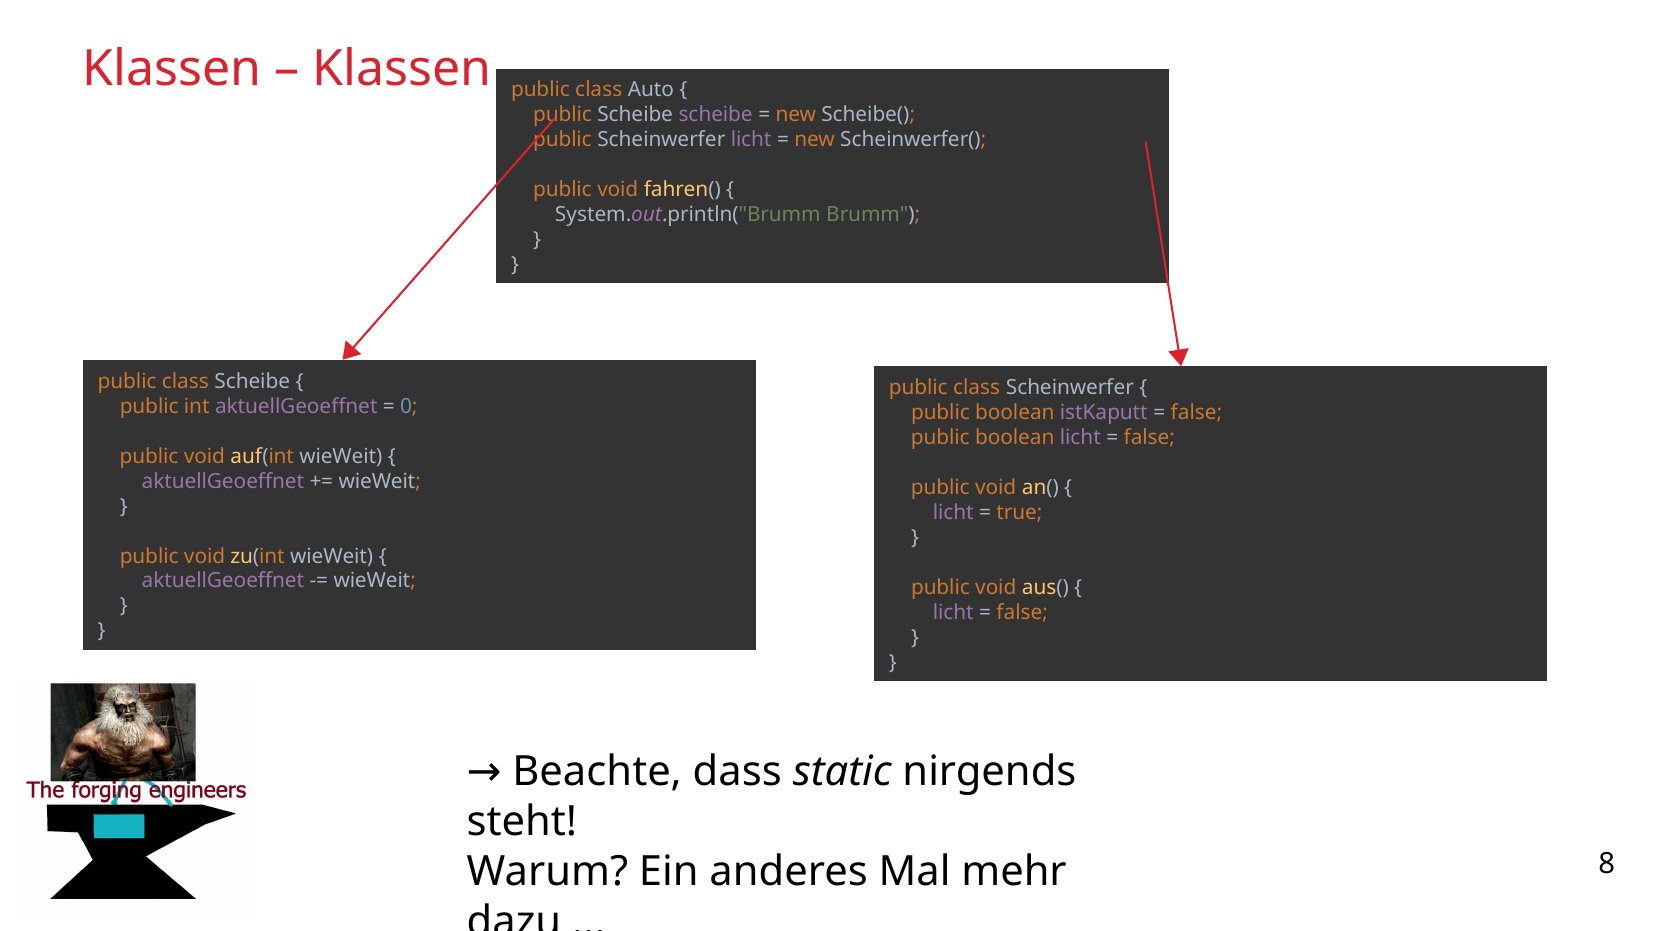

# Klassen – Klassen
public class Auto {
 public Scheibe scheibe = new Scheibe();
 public Scheinwerfer licht = new Scheinwerfer();
 public void fahren() {
 System.out.println("Brumm Brumm");
 }
}
public class Scheibe {
 public int aktuellGeoeffnet = 0;
 public void auf(int wieWeit) {
 aktuellGeoeffnet += wieWeit;
 }
 public void zu(int wieWeit) {
 aktuellGeoeffnet -= wieWeit;
 }
}
public class Scheinwerfer {
 public boolean istKaputt = false;
 public boolean licht = false;
 public void an() {
 licht = true;
 }
 public void aus() {
 licht = false;
 }
}
→ Beachte, dass static nirgends steht!
Warum? Ein anderes Mal mehr dazu ...